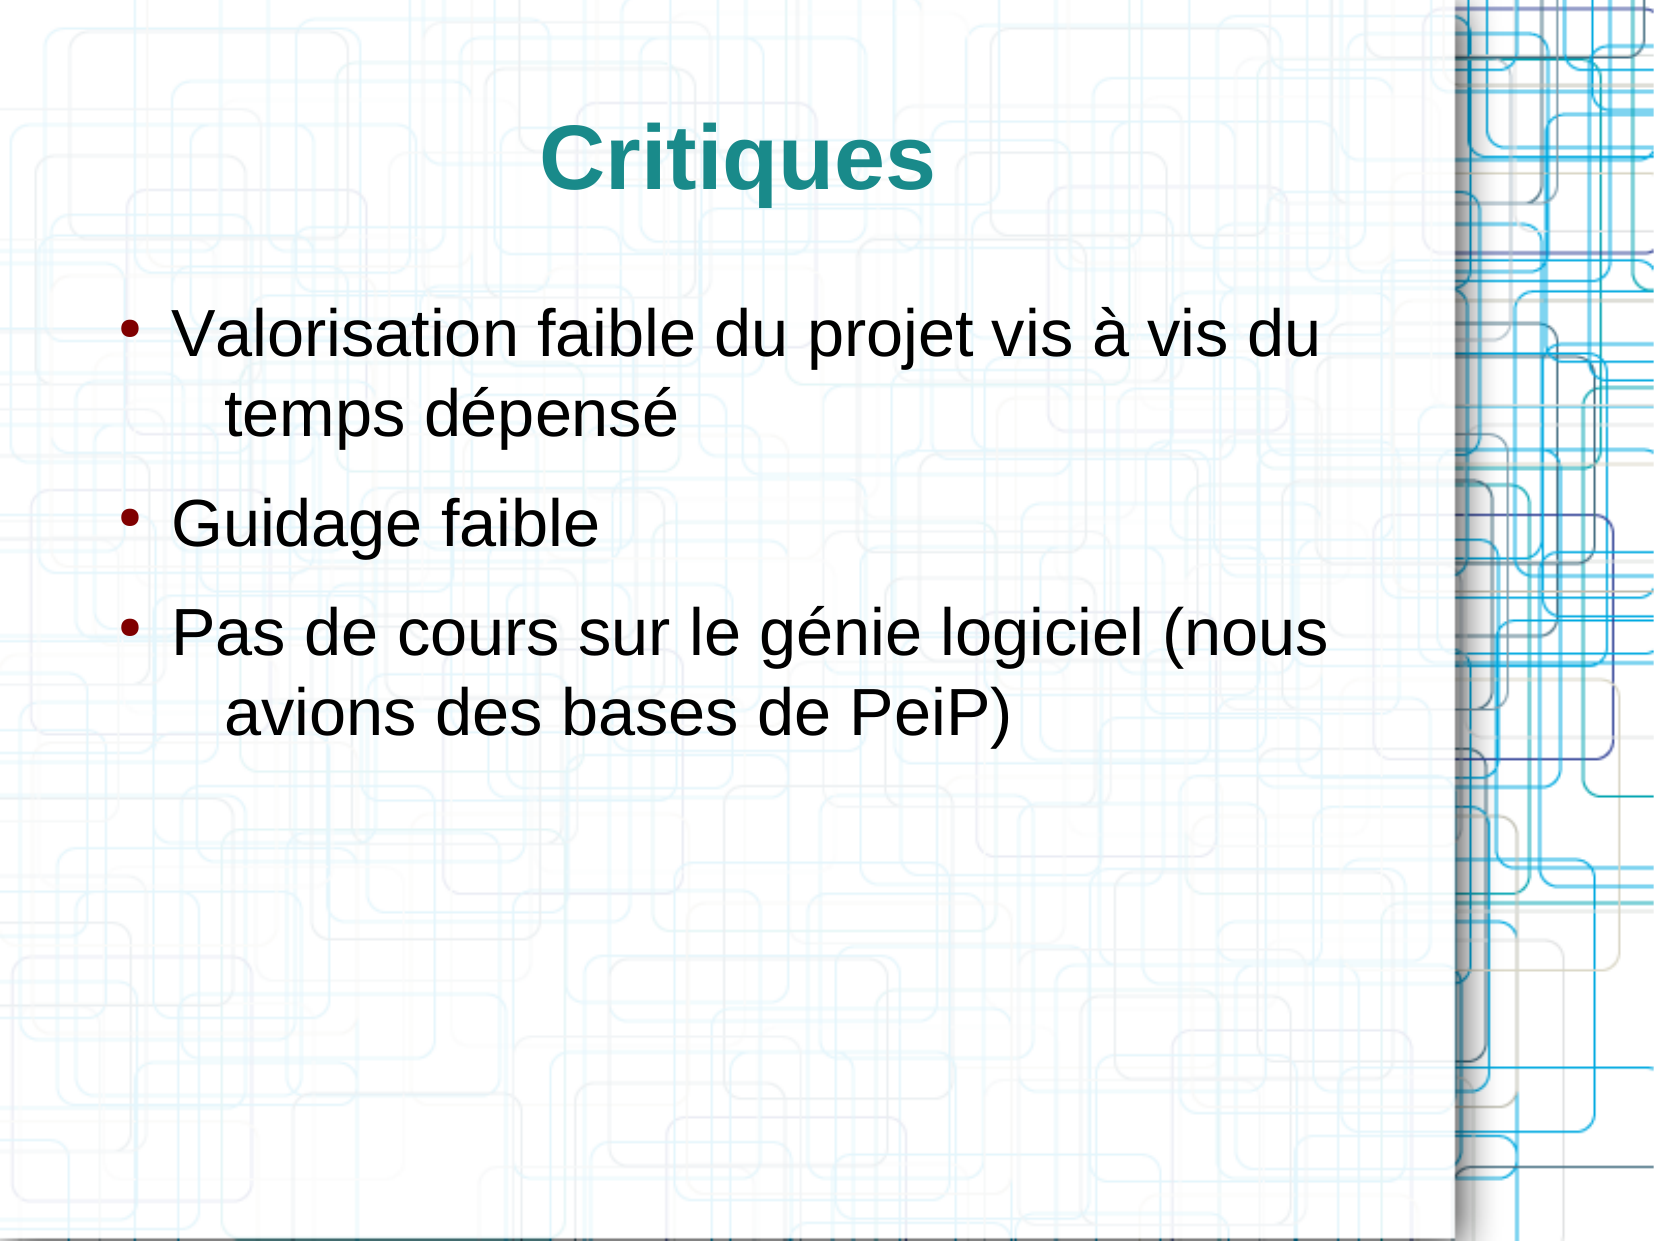

# Critiques
Valorisation faible du projet vis à vis du temps dépensé
Guidage faible
Pas de cours sur le génie logiciel (nous avions des bases de PeiP)